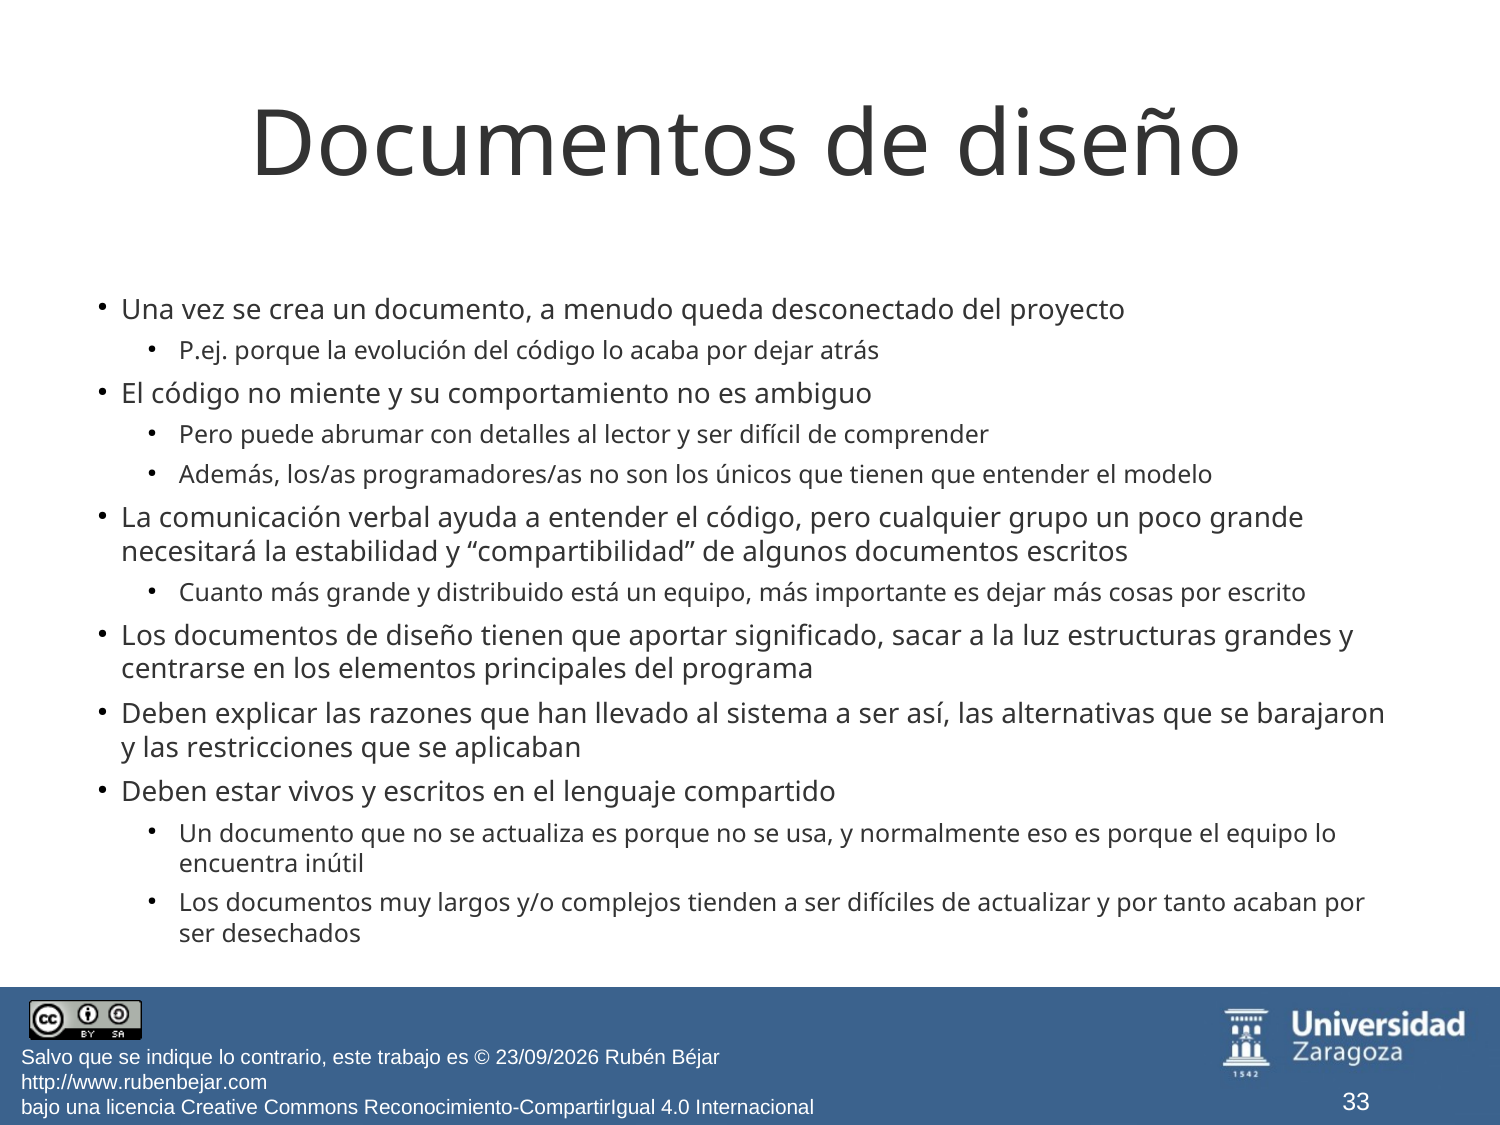

# Documentos de diseño
Una vez se crea un documento, a menudo queda desconectado del proyecto
P.ej. porque la evolución del código lo acaba por dejar atrás
El código no miente y su comportamiento no es ambiguo
Pero puede abrumar con detalles al lector y ser difícil de comprender
Además, los/as programadores/as no son los únicos que tienen que entender el modelo
La comunicación verbal ayuda a entender el código, pero cualquier grupo un poco grande necesitará la estabilidad y “compartibilidad” de algunos documentos escritos
Cuanto más grande y distribuido está un equipo, más importante es dejar más cosas por escrito
Los documentos de diseño tienen que aportar significado, sacar a la luz estructuras grandes y centrarse en los elementos principales del programa
Deben explicar las razones que han llevado al sistema a ser así, las alternativas que se barajaron y las restricciones que se aplicaban
Deben estar vivos y escritos en el lenguaje compartido
Un documento que no se actualiza es porque no se usa, y normalmente eso es porque el equipo lo encuentra inútil
Los documentos muy largos y/o complejos tienden a ser difíciles de actualizar y por tanto acaban por ser desechados